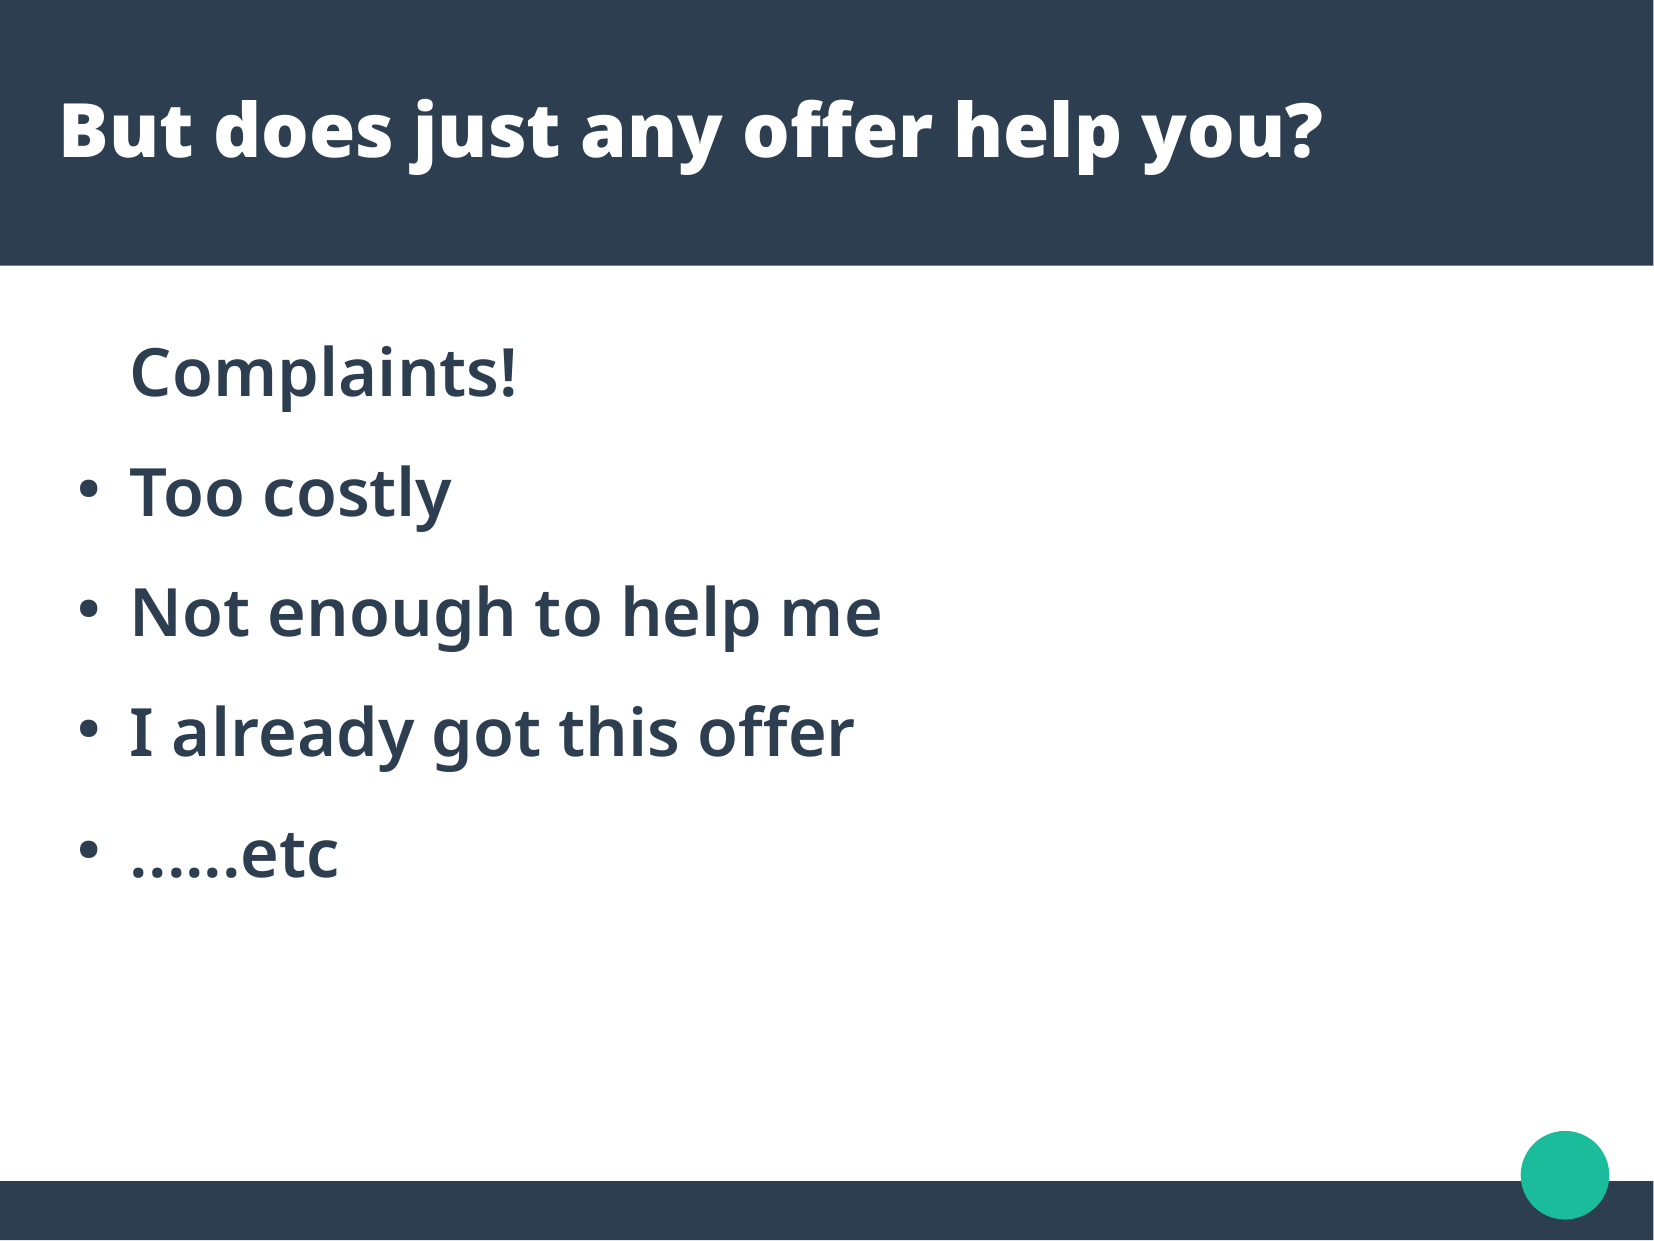

# But does just any offer help you?
Complaints!
Too costly
Not enough to help me
I already got this offer
......etc